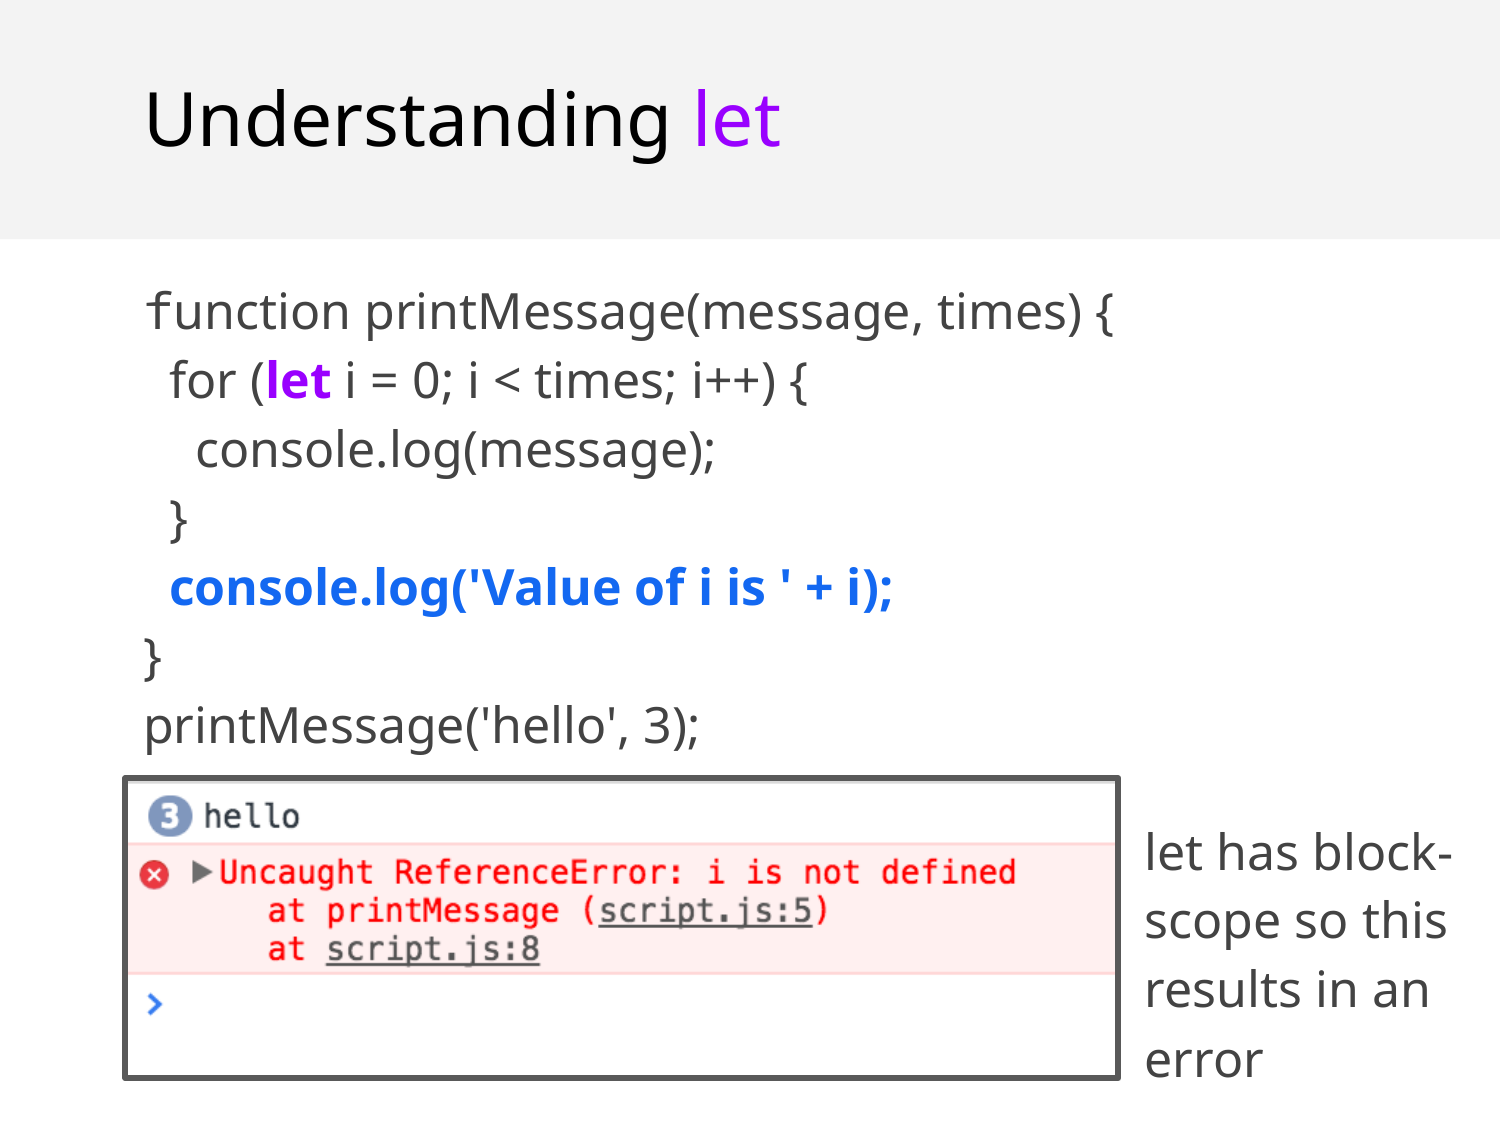

# Understanding let
function printMessage(message, times) {
 for (let i = 0; i < times; i++) {
 console.log(message);
 }
 console.log('Value of i is ' + i);
}
printMessage('hello', 3);
let has block-scope so this results in an error